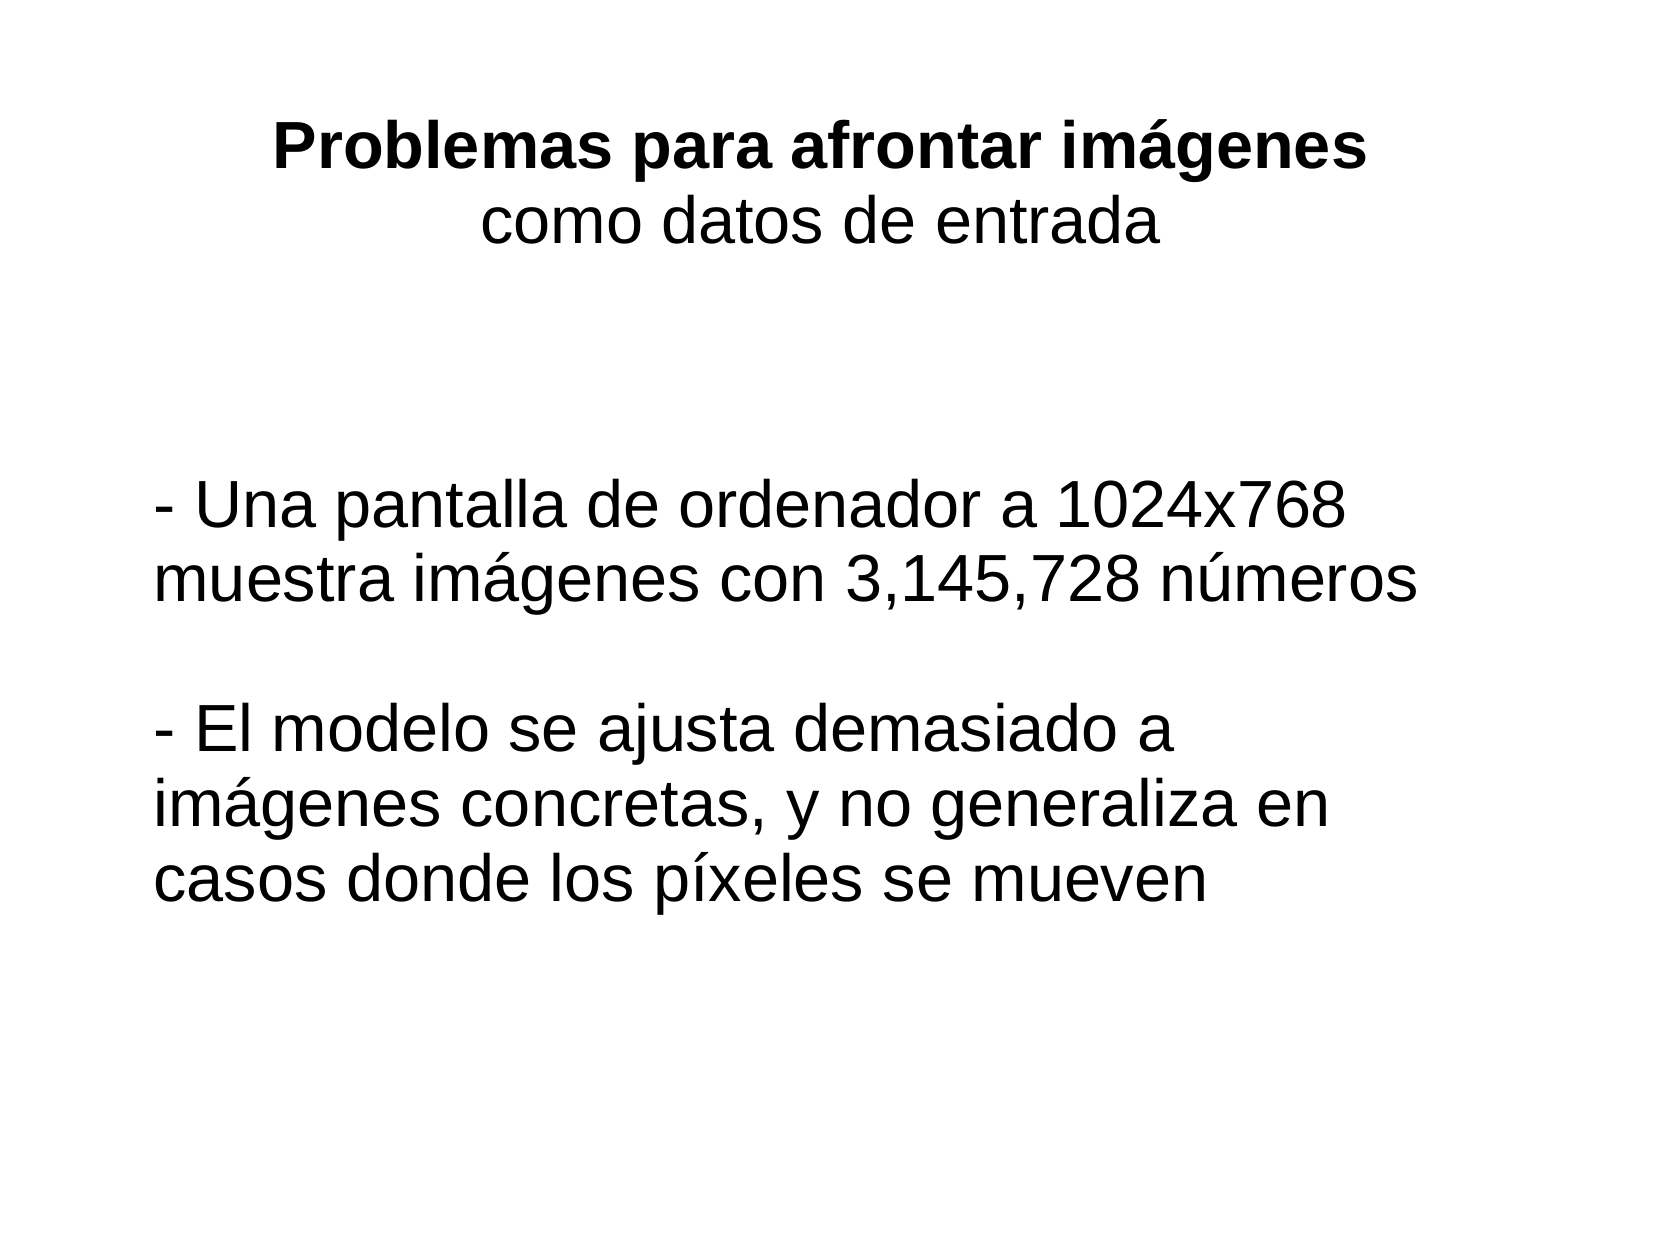

Problemas para afrontar imágenes
como datos de entrada
#
- Una pantalla de ordenador a 1024x768 muestra imágenes con 3,145,728 números
- El modelo se ajusta demasiado a imágenes concretas, y no generaliza en casos donde los píxeles se mueven